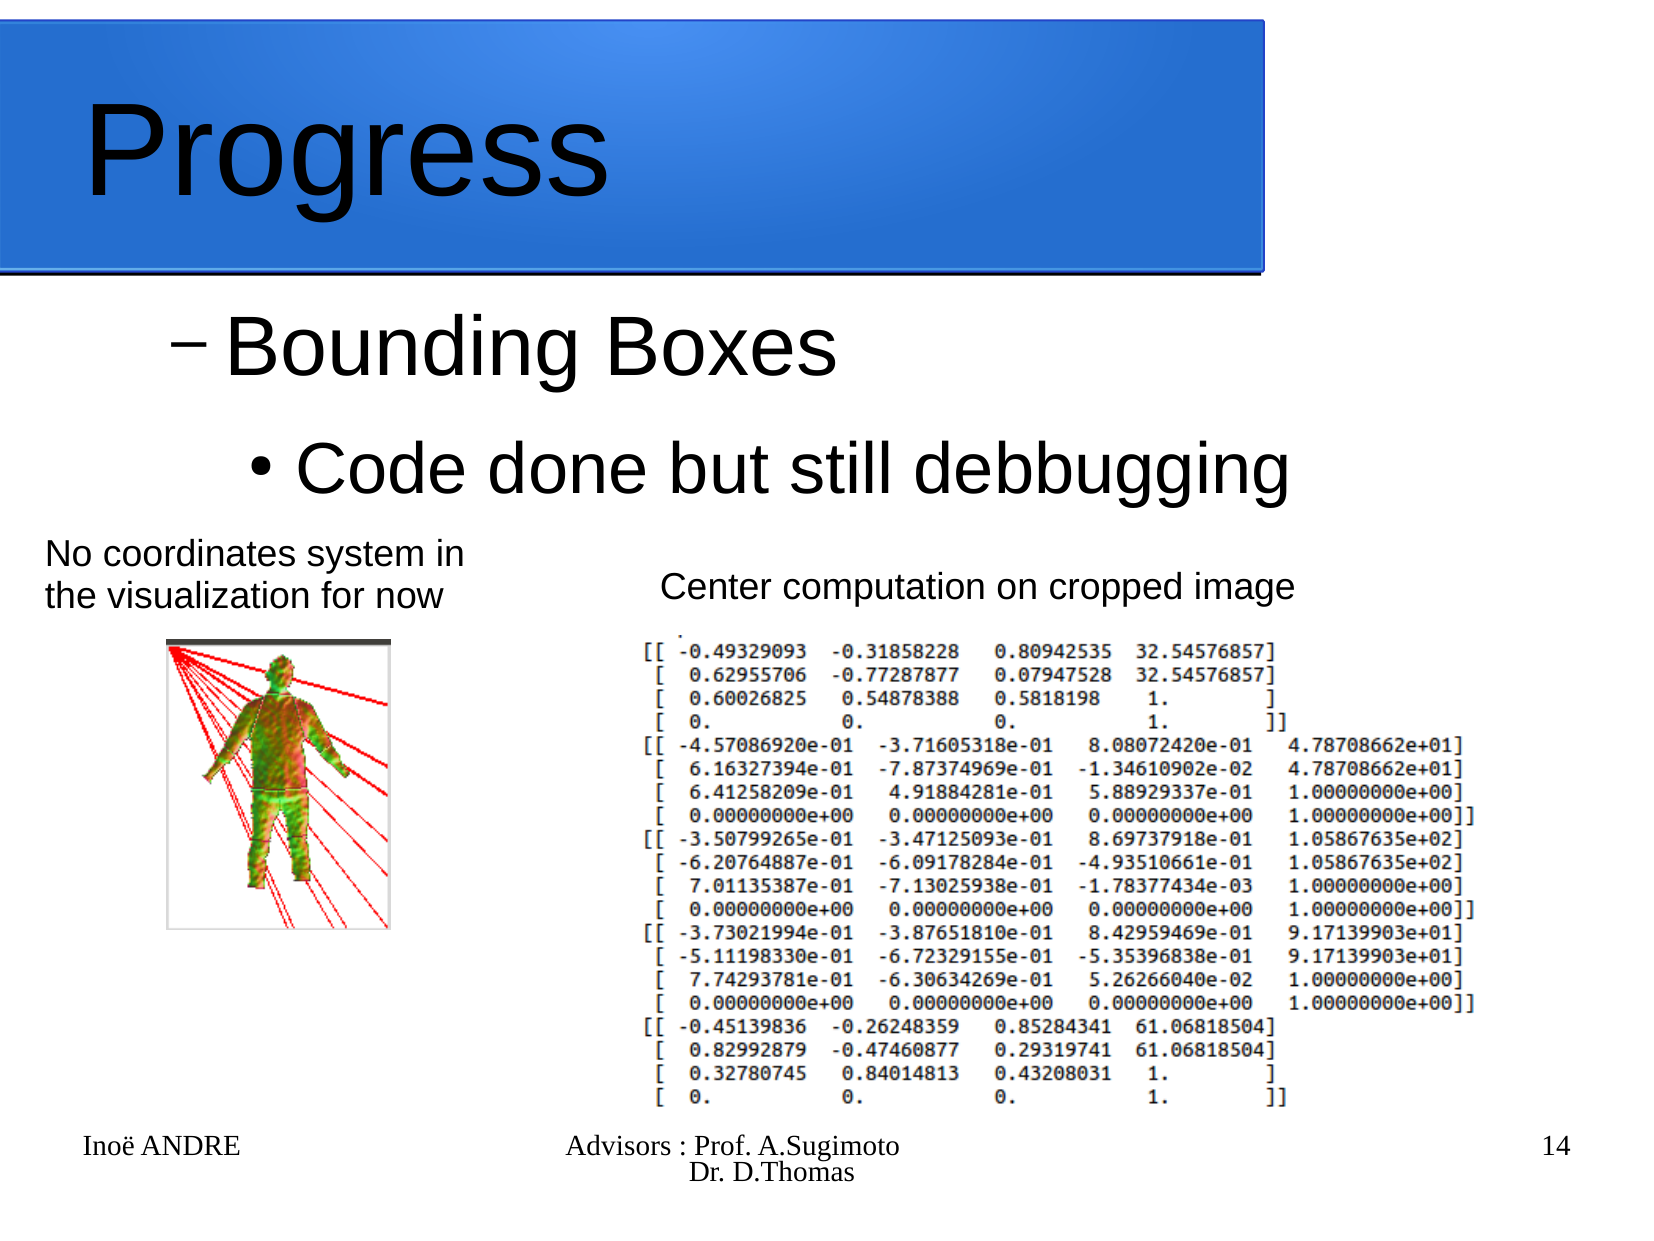

# Progress
Bounding Boxes
Code done but still debbugging
No coordinates system in the visualization for now
Center computation on cropped image
Inoë ANDRE
Advisors : Prof. A.Sugimoto Dr. D.Thomas
14